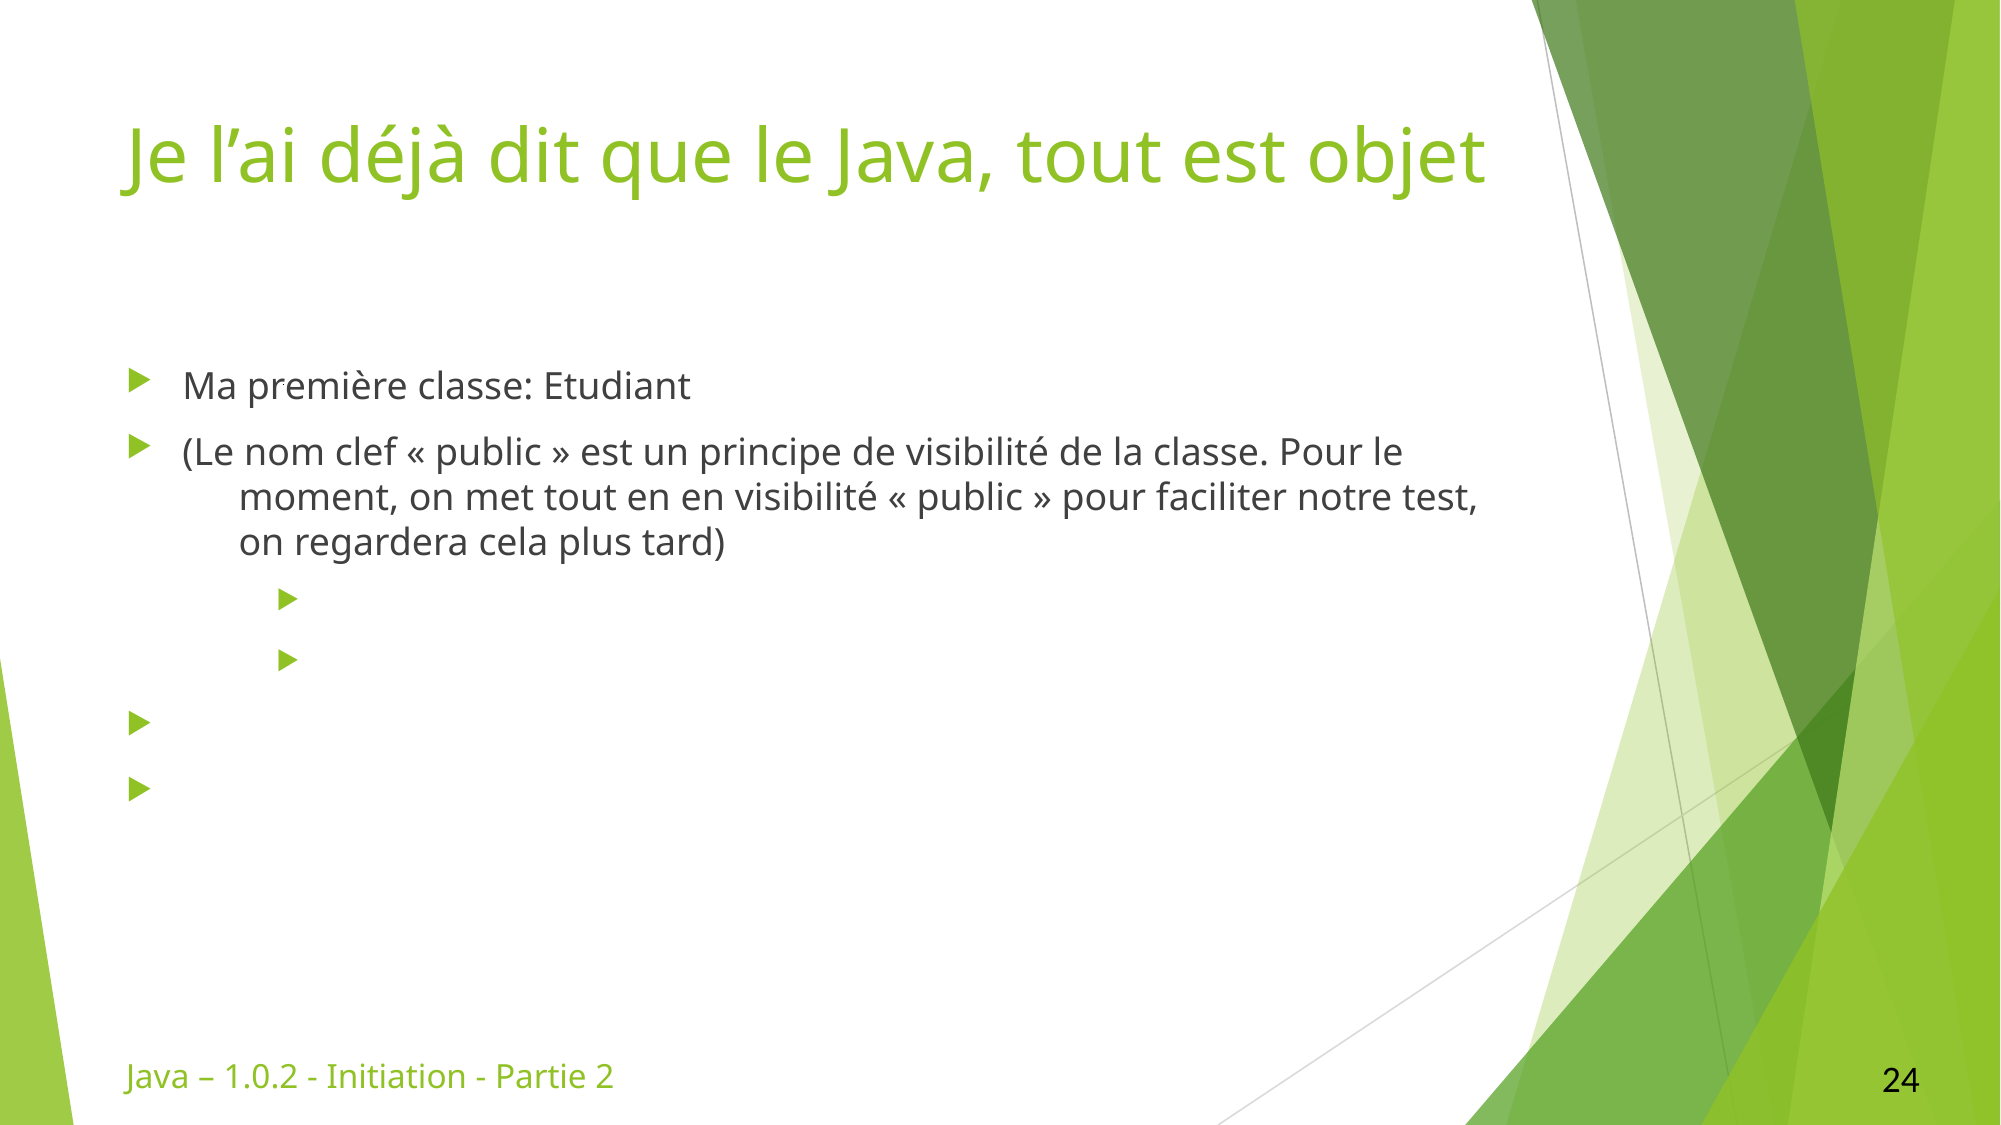

# Je l’ai déjà dit que le Java, tout est objet
Ma première classe: Etudiant
(Le nom clef « public » est un principe de visibilité de la classe. Pour le moment, on met tout en en visibilité « public » pour faciliter notre test, on regardera cela plus tard)
Java – 1.0.2 - Initiation - Partie 2